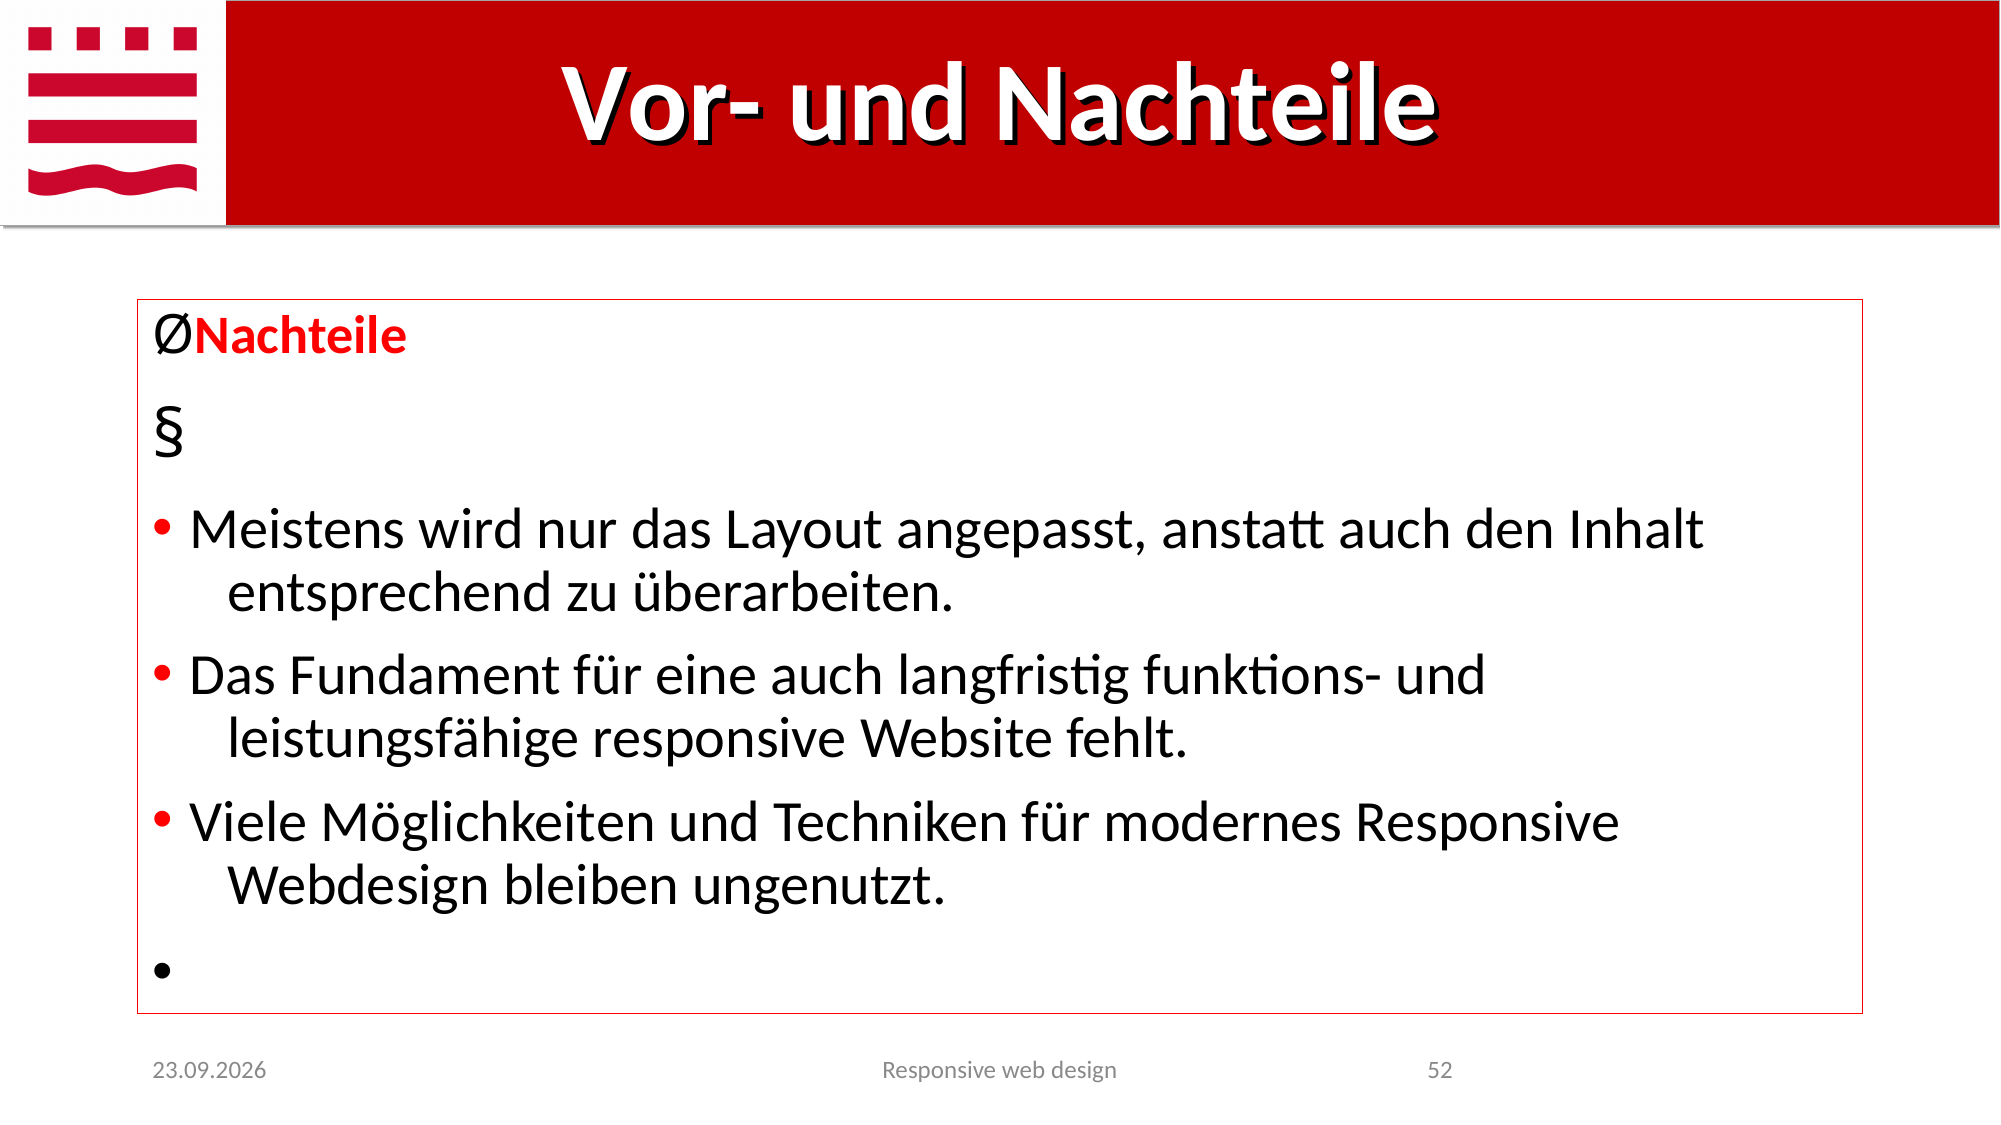

Vor- und Nachteile
# Vor- und Nachteile
Nachteile
Meistens wird nur das Layout angepasst, anstatt auch den Inhalt entsprechend zu überarbeiten.
Das Fundament für eine auch langfristig funktions- und leistungsfähige responsive Website fehlt.
Viele Möglichkeiten und Techniken für modernes Responsive Webdesign bleiben ungenutzt.
Responsive web design
52